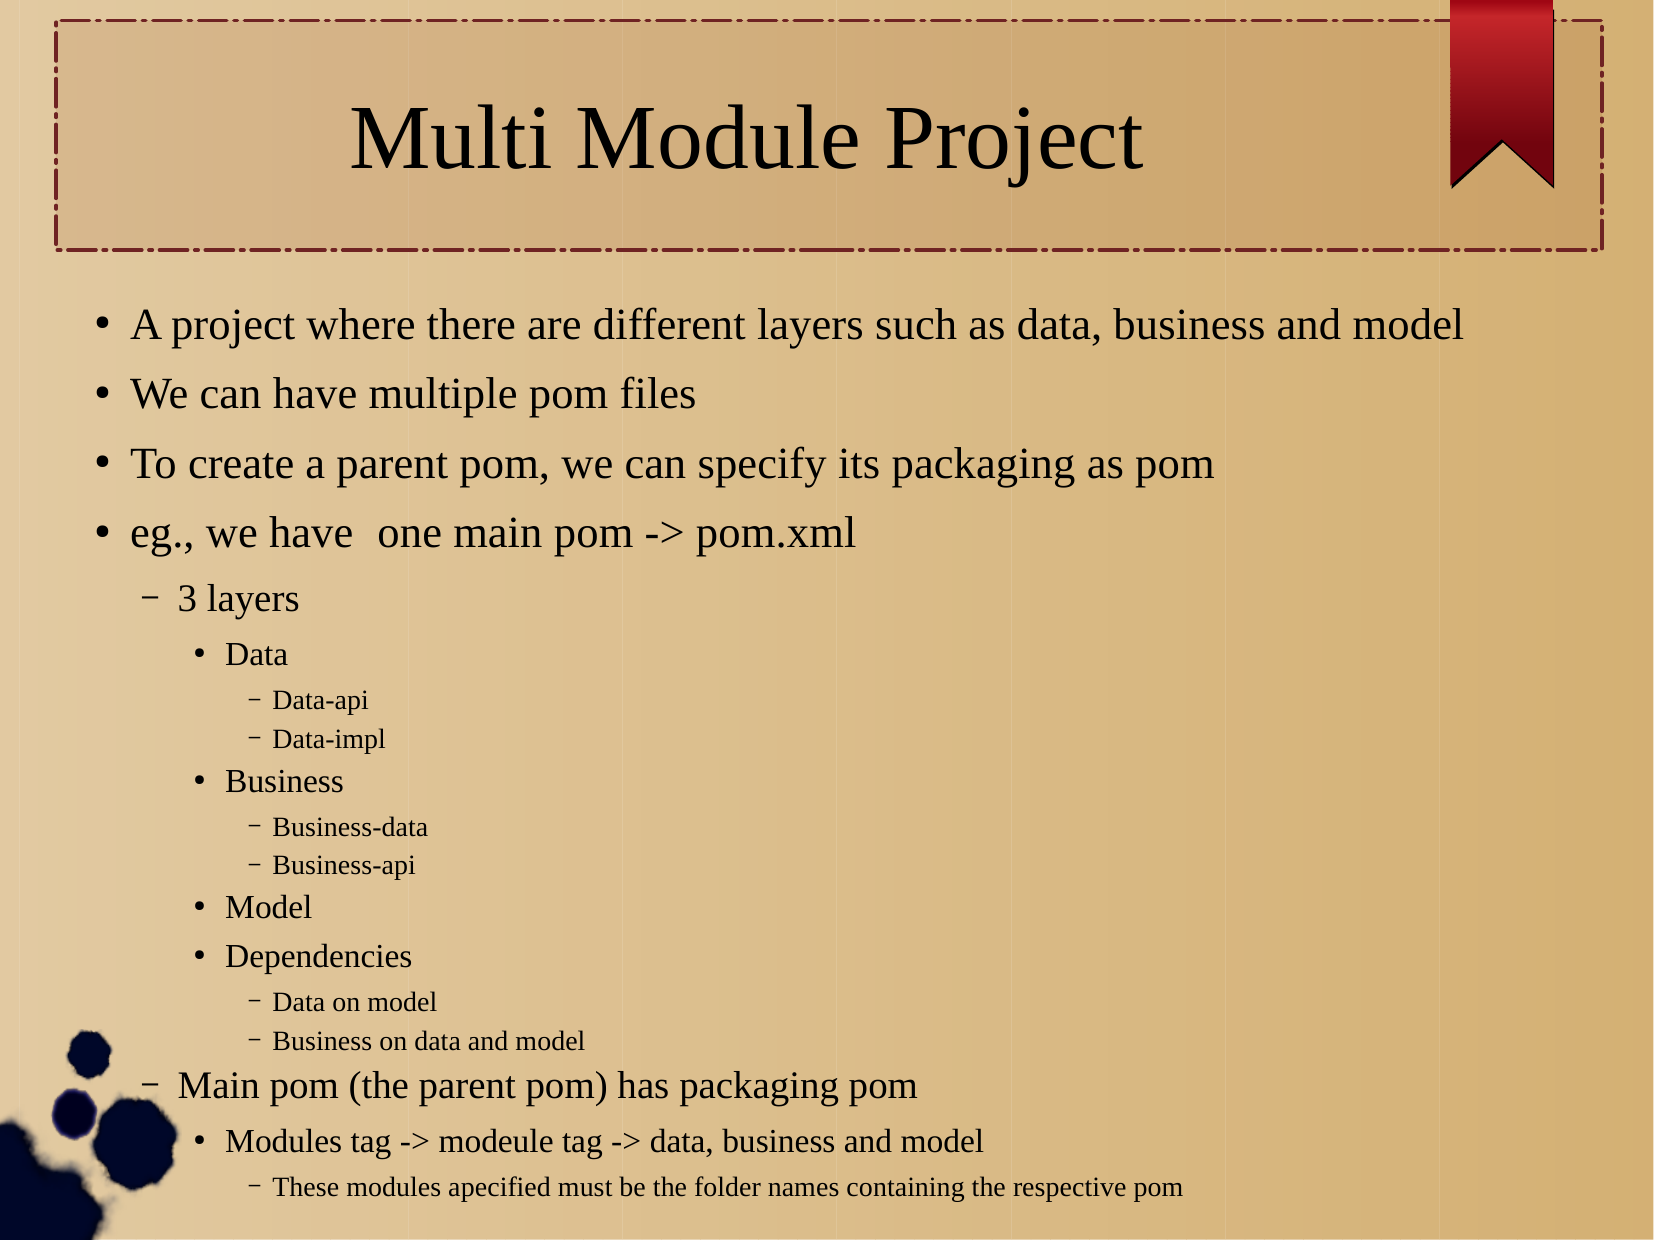

# Multi Module Project
A project where there are different layers such as data, business and model
We can have multiple pom files
To create a parent pom, we can specify its packaging as pom
eg., we have 	one main pom -> pom.xml
3 layers
Data
Data-api
Data-impl
Business
Business-data
Business-api
Model
Dependencies
Data on model
Business on data and model
Main pom (the parent pom) has packaging pom
Modules tag -> modeule tag -> data, business and model
These modules apecified must be the folder names containing the respective pom